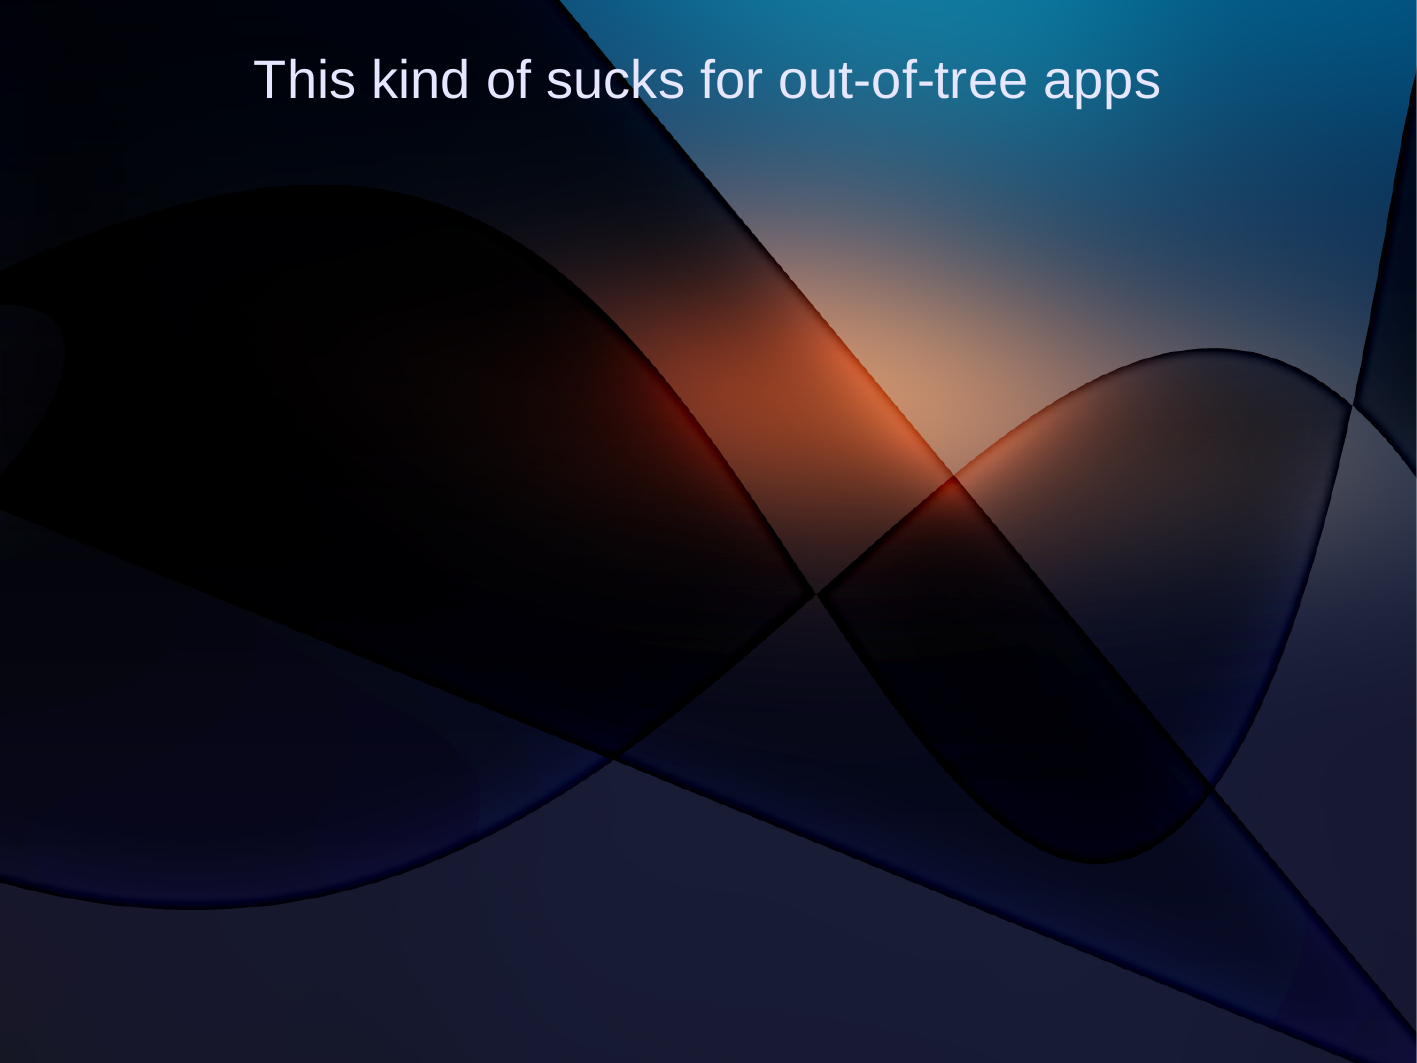

This kind of sucks for out-of-tree apps